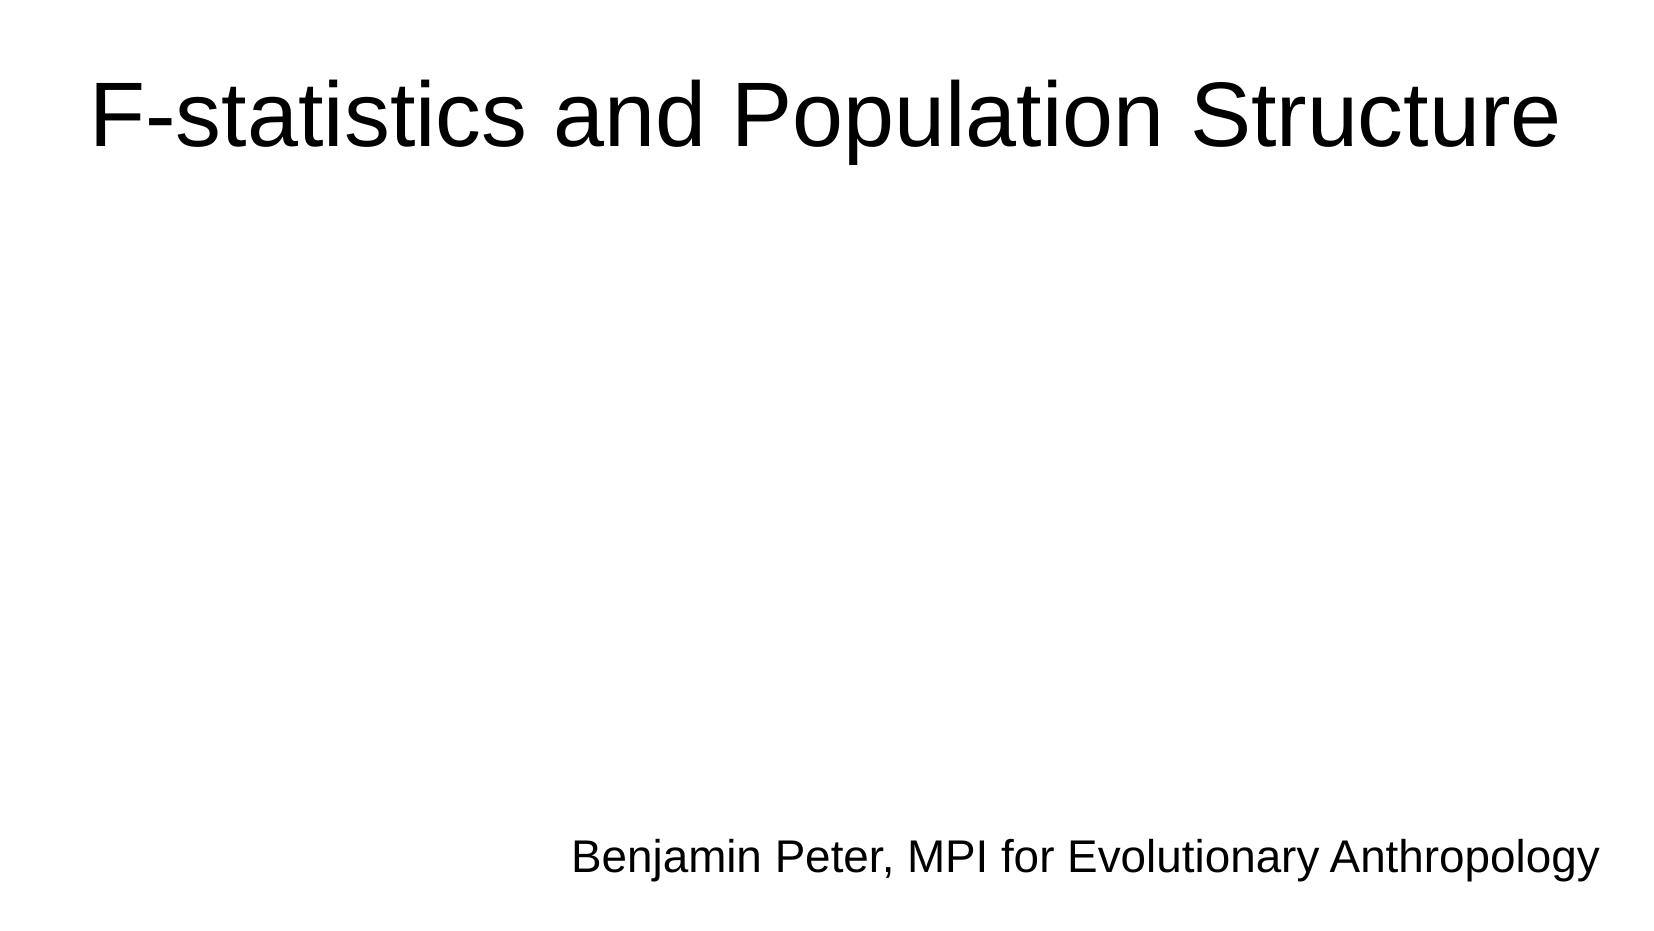

# F-statistics and Population Structure
Benjamin Peter, MPI for Evolutionary Anthropology